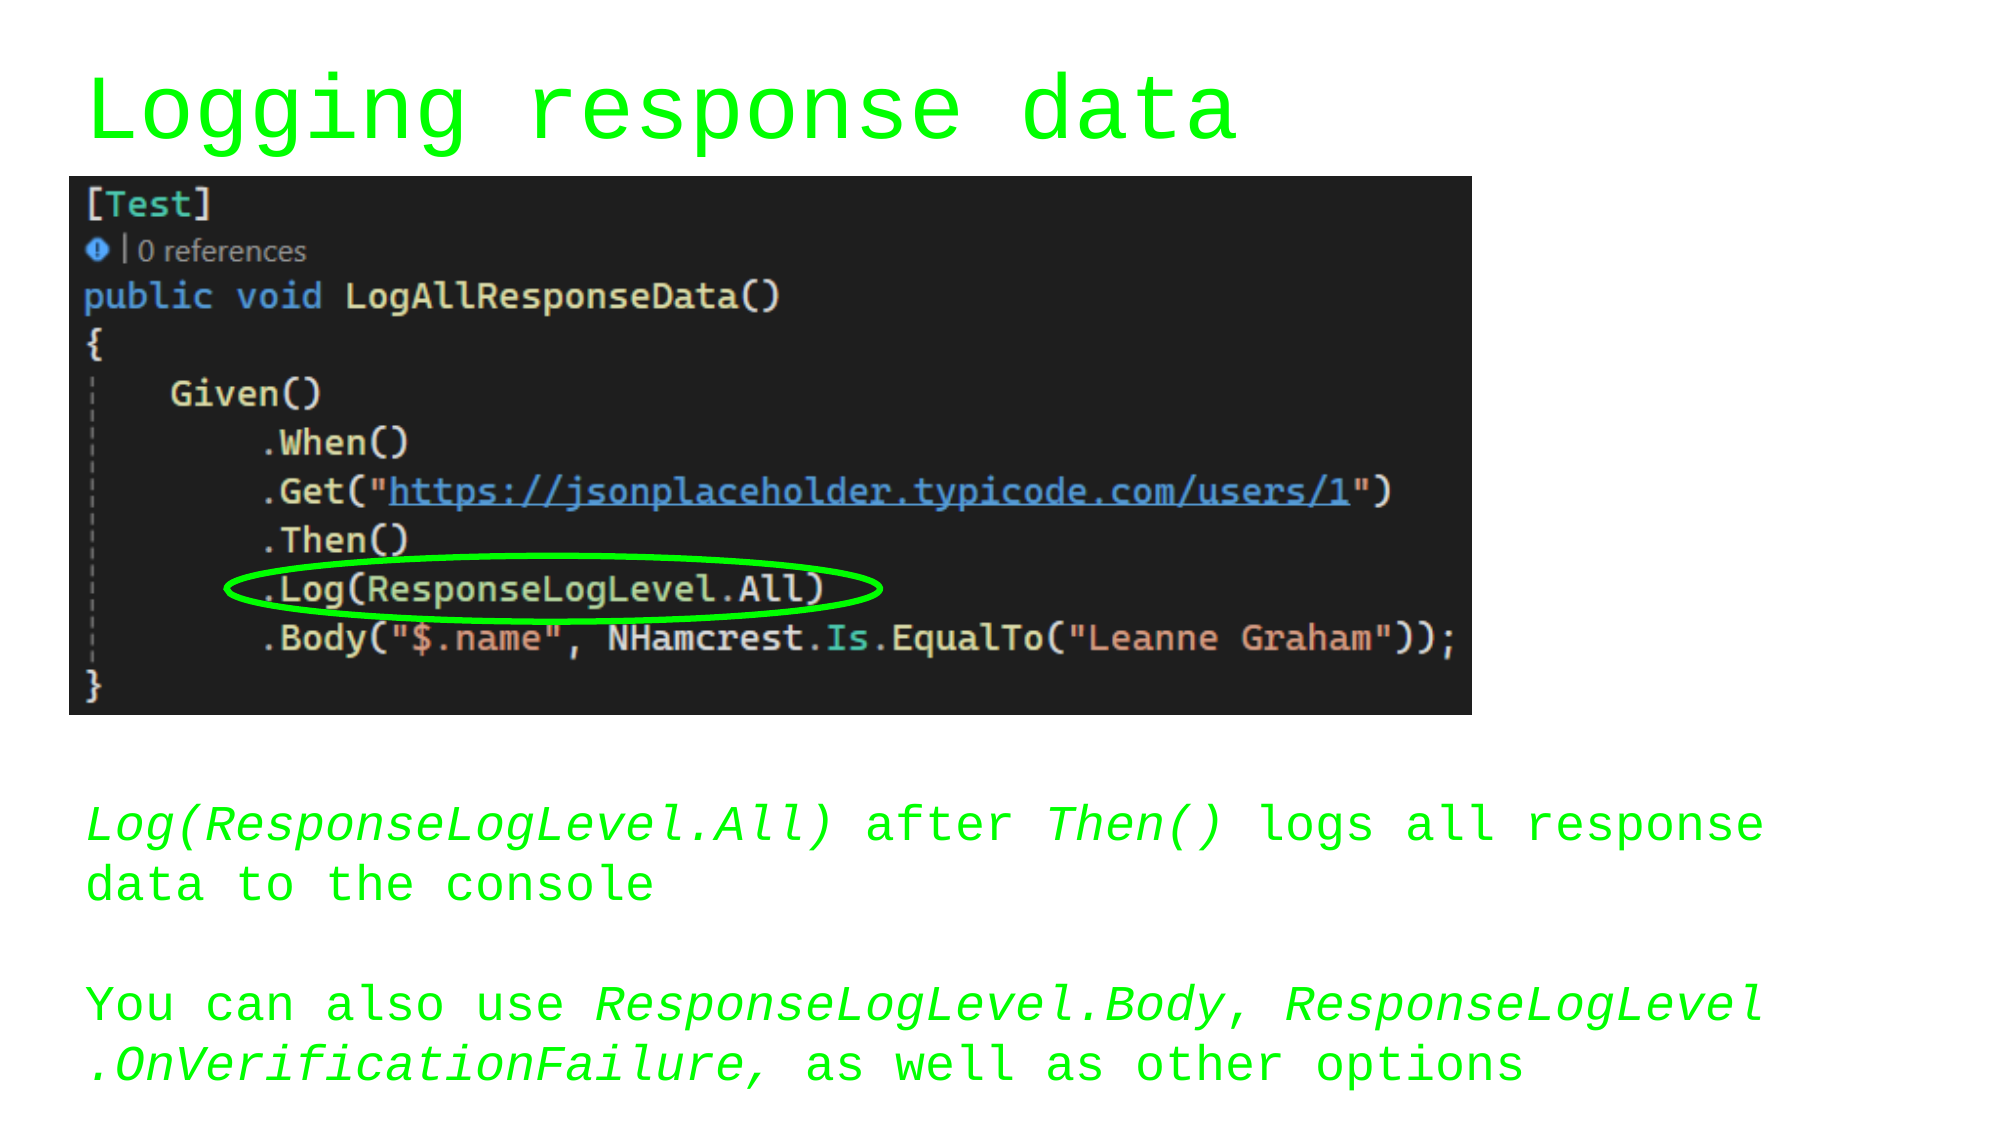

# Logging response data
Log(ResponseLogLevel.All) after Then() logs all response data to the console
You can also use ResponseLogLevel.Body, ResponseLogLevel
.OnVerificationFailure, as well as other options